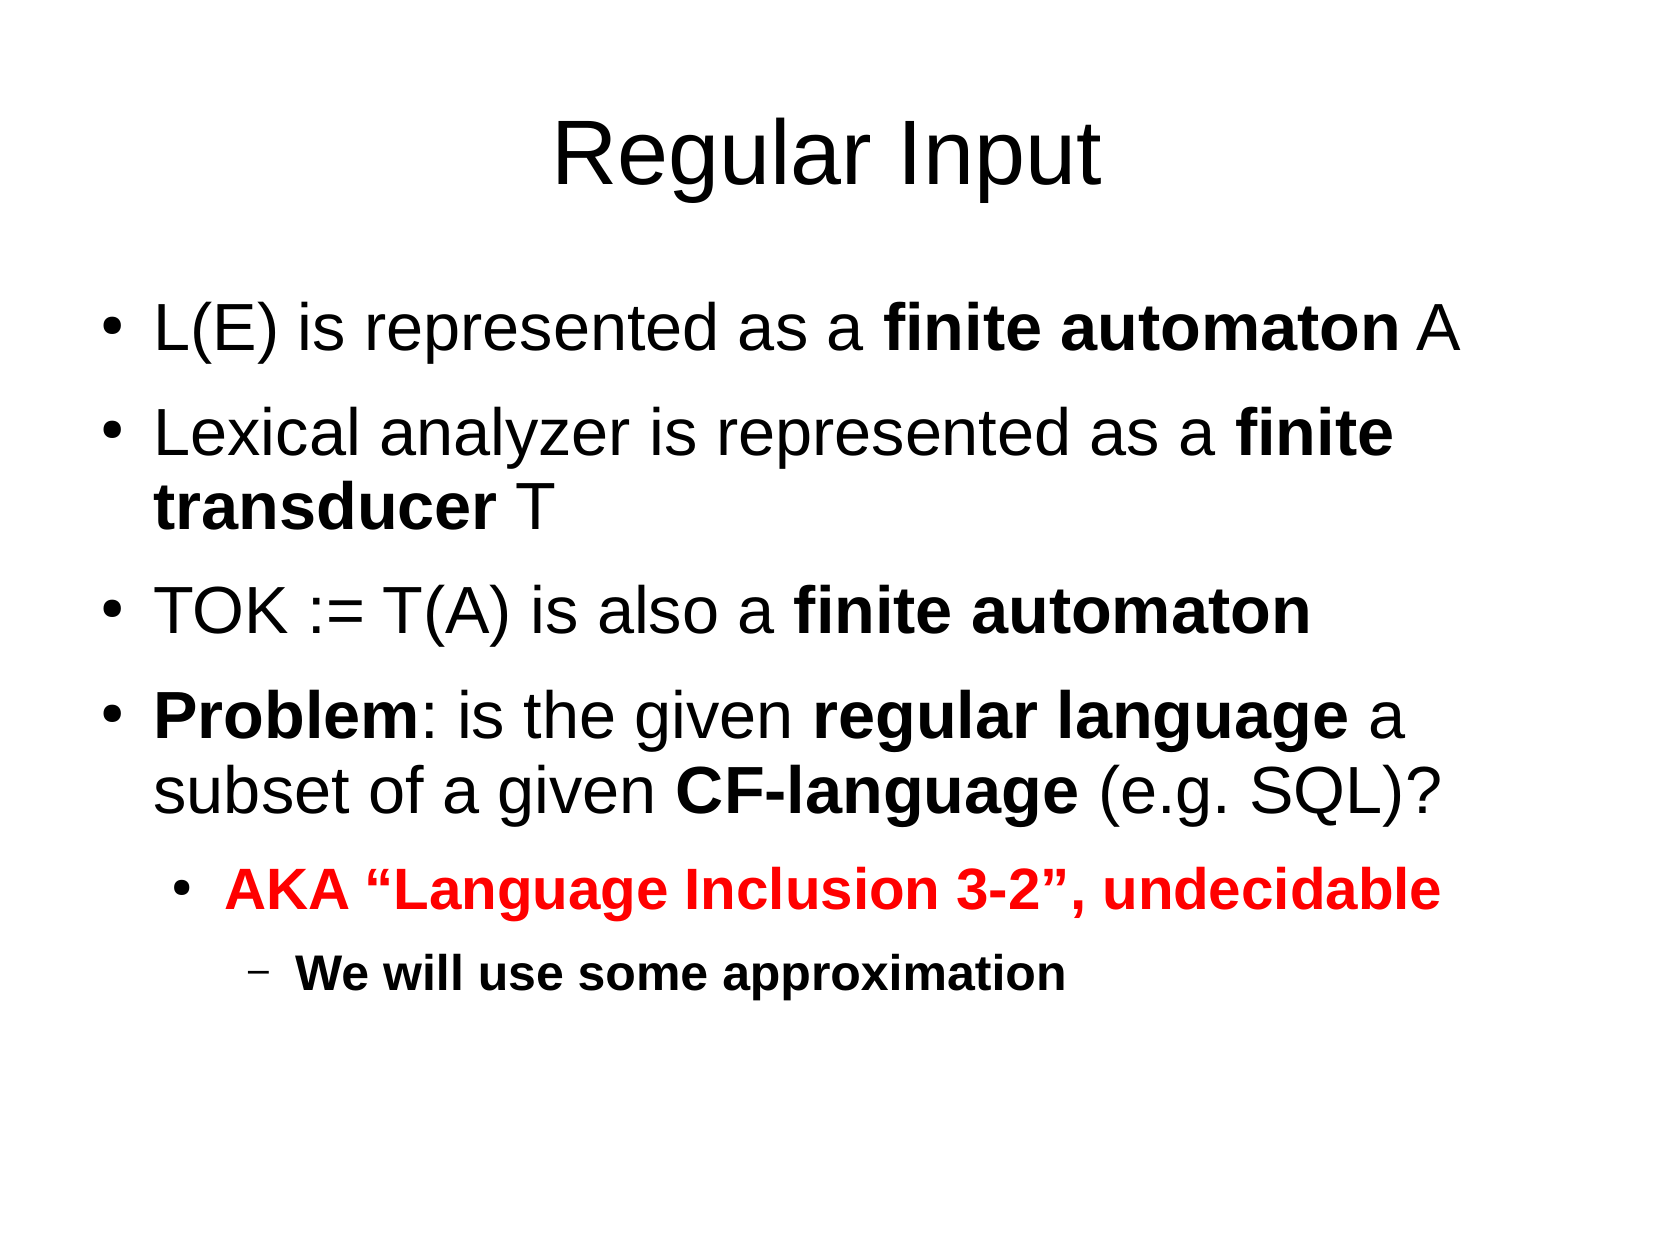

# Regular Input
L(E) is represented as a finite automaton A
Lexical analyzer is represented as a finite transducer T
TOK := T(A) is also a finite automaton
Problem: is the given regular language a subset of a given CF-language (e.g. SQL)?
AKA “Language Inclusion 3-2”, undecidable
We will use some approximation